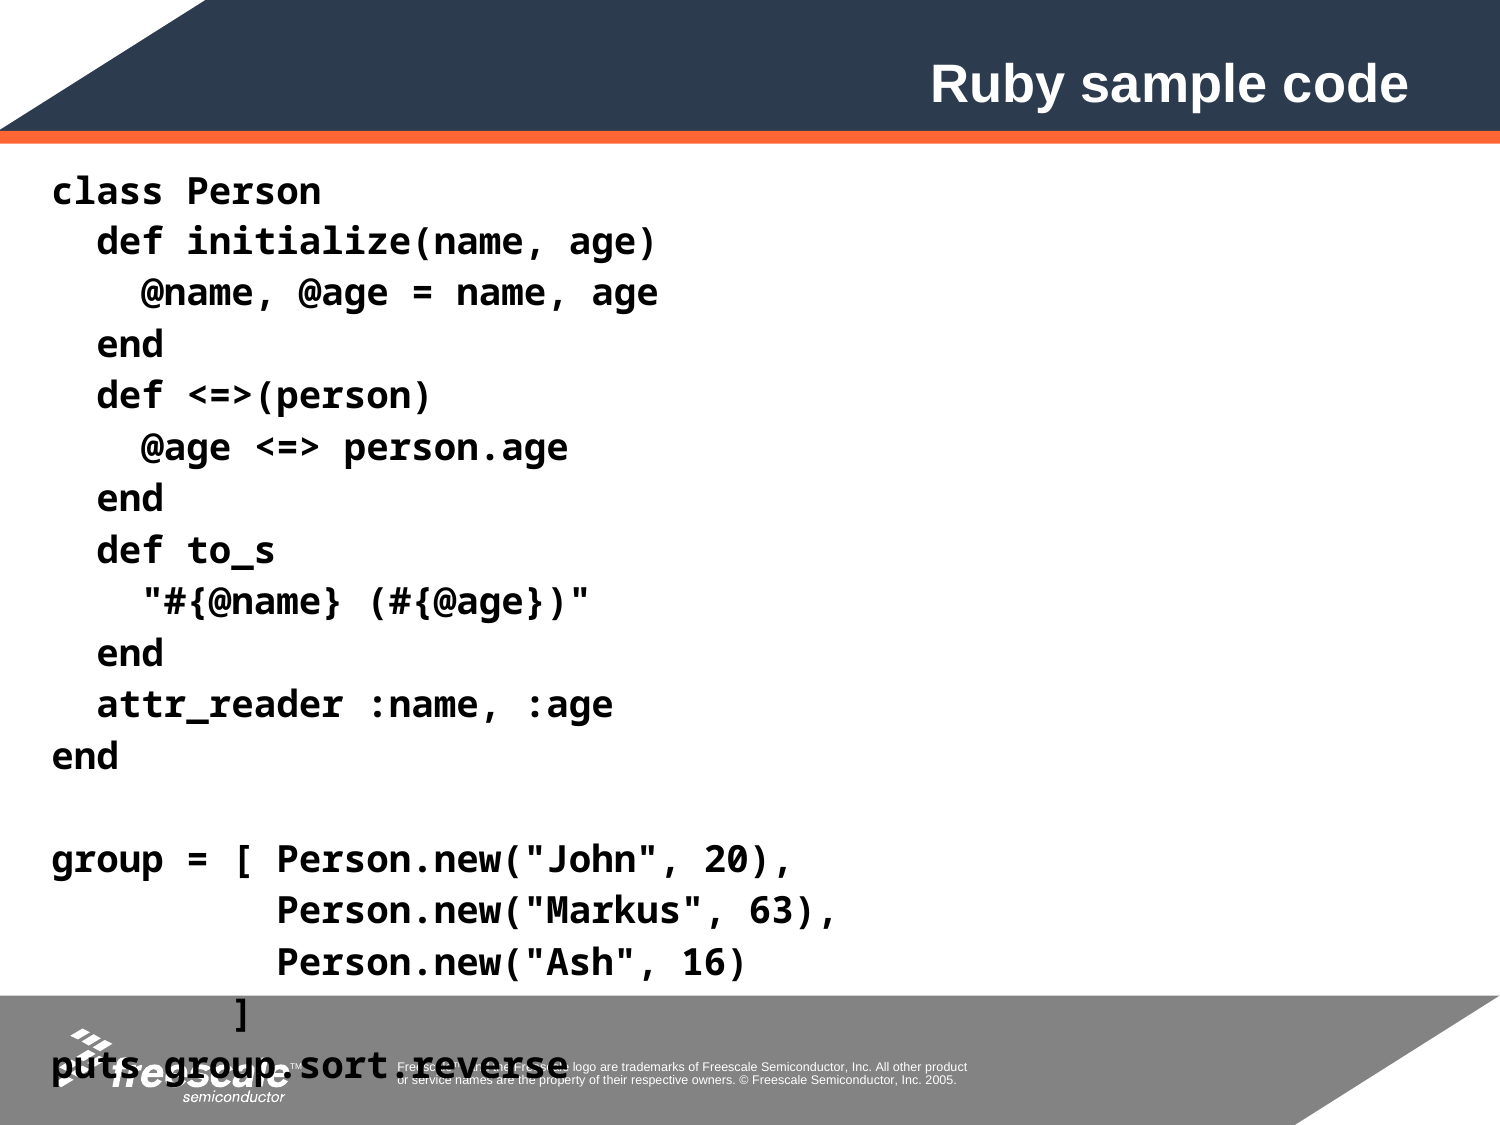

# Ruby sample code
class Person
 def initialize(name, age)
 @name, @age = name, age
 end
 def <=>(person)
 @age <=> person.age
 end
 def to_s
 "#{@name} (#{@age})"
 end
 attr_reader :name, :age
end
group = [ Person.new("John", 20),
 Person.new("Markus", 63),
 Person.new("Ash", 16)
 ]
puts group.sort.reverse